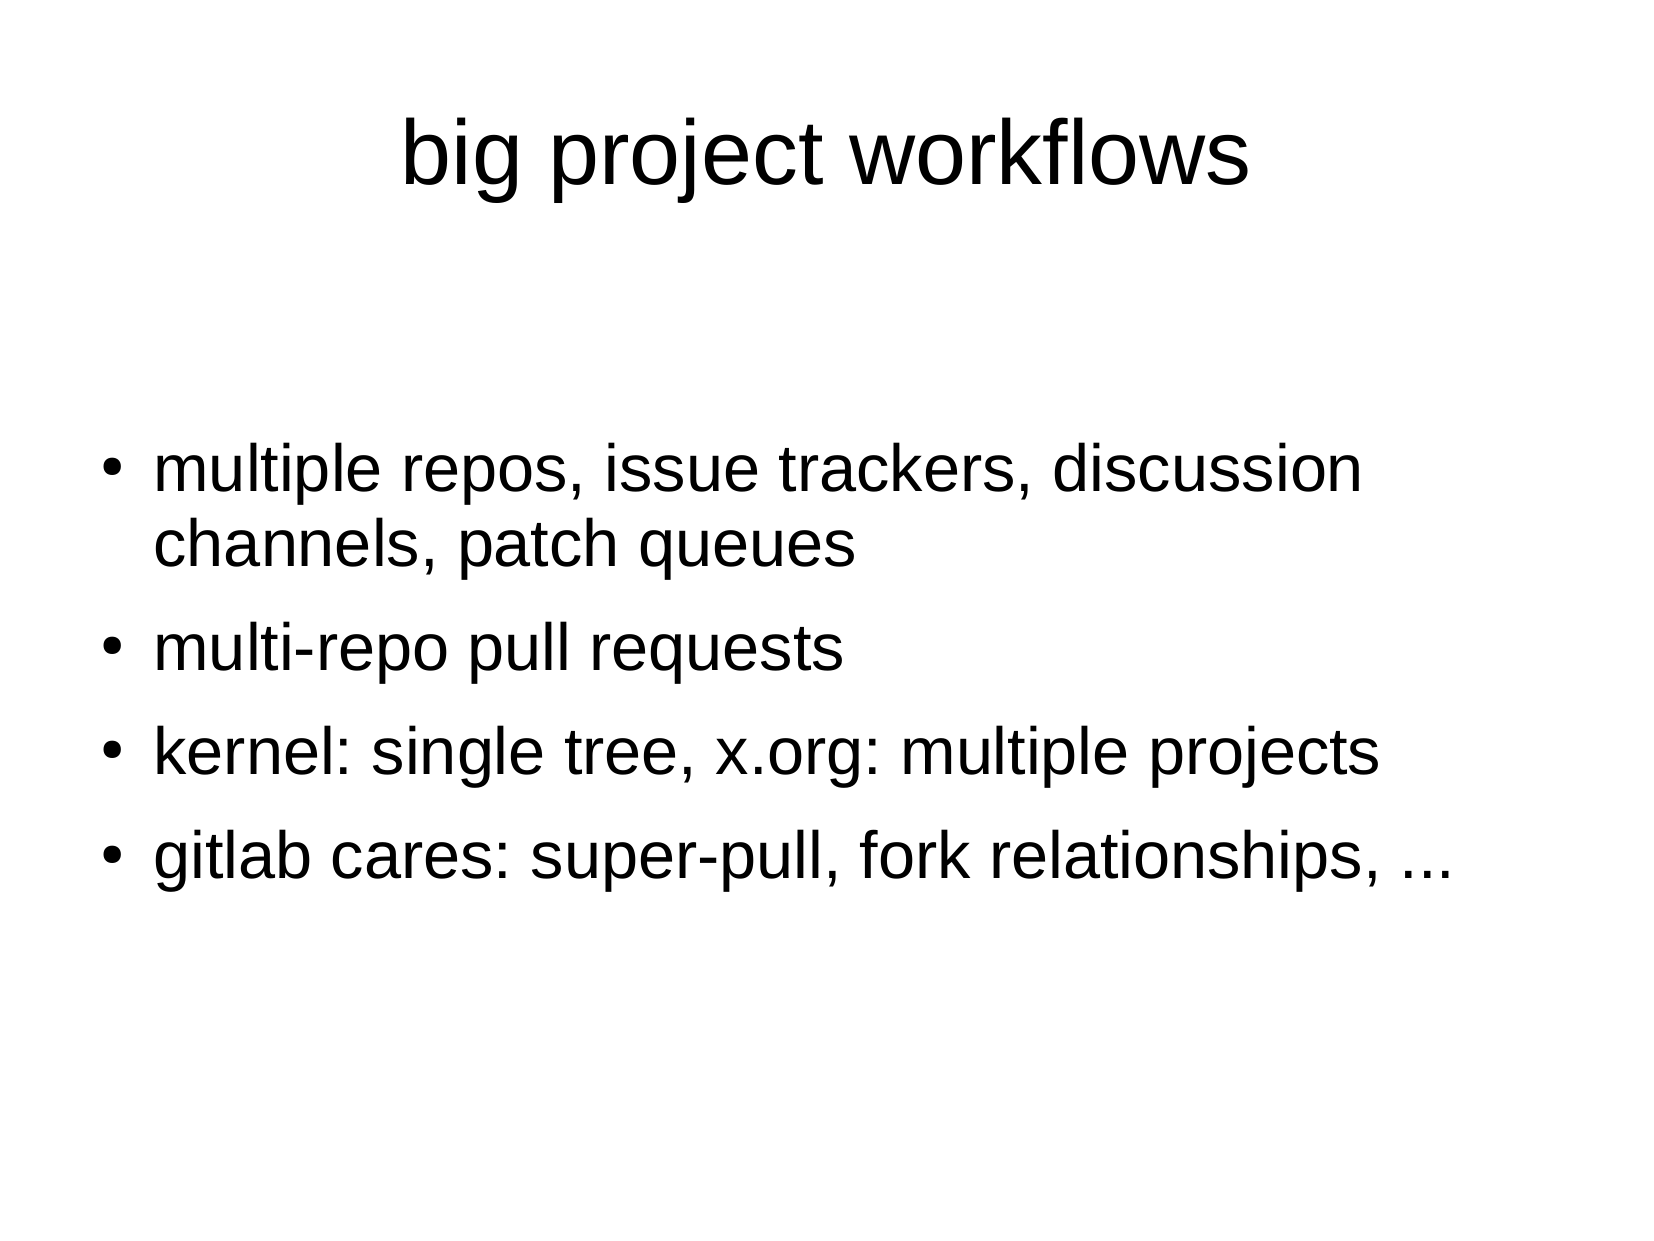

# big project workflows
multiple repos, issue trackers, discussion channels, patch queues
multi-repo pull requests
kernel: single tree, x.org: multiple projects
gitlab cares: super-pull, fork relationships, ...